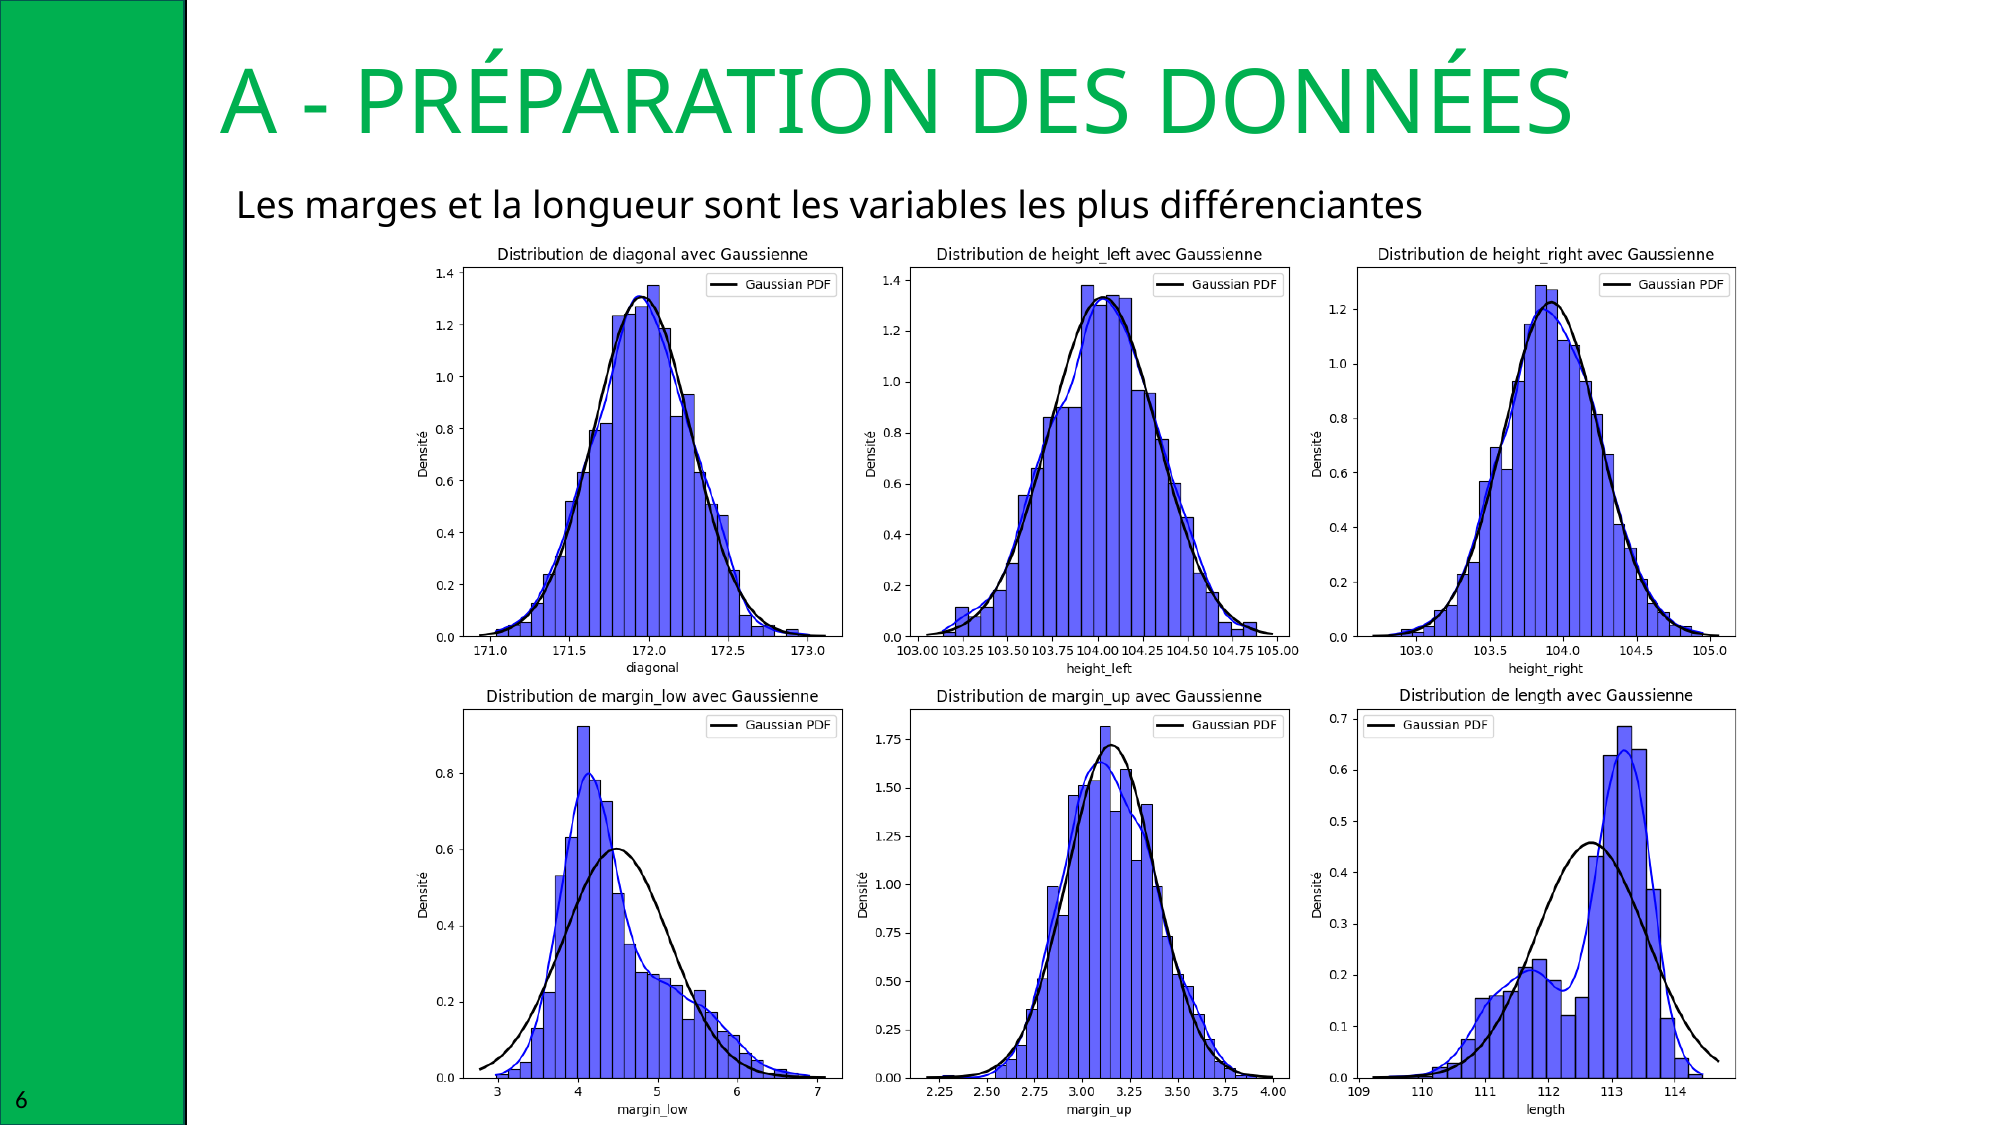

# A - Préparation des données
Les marges et la longueur sont les variables les plus différenciantes